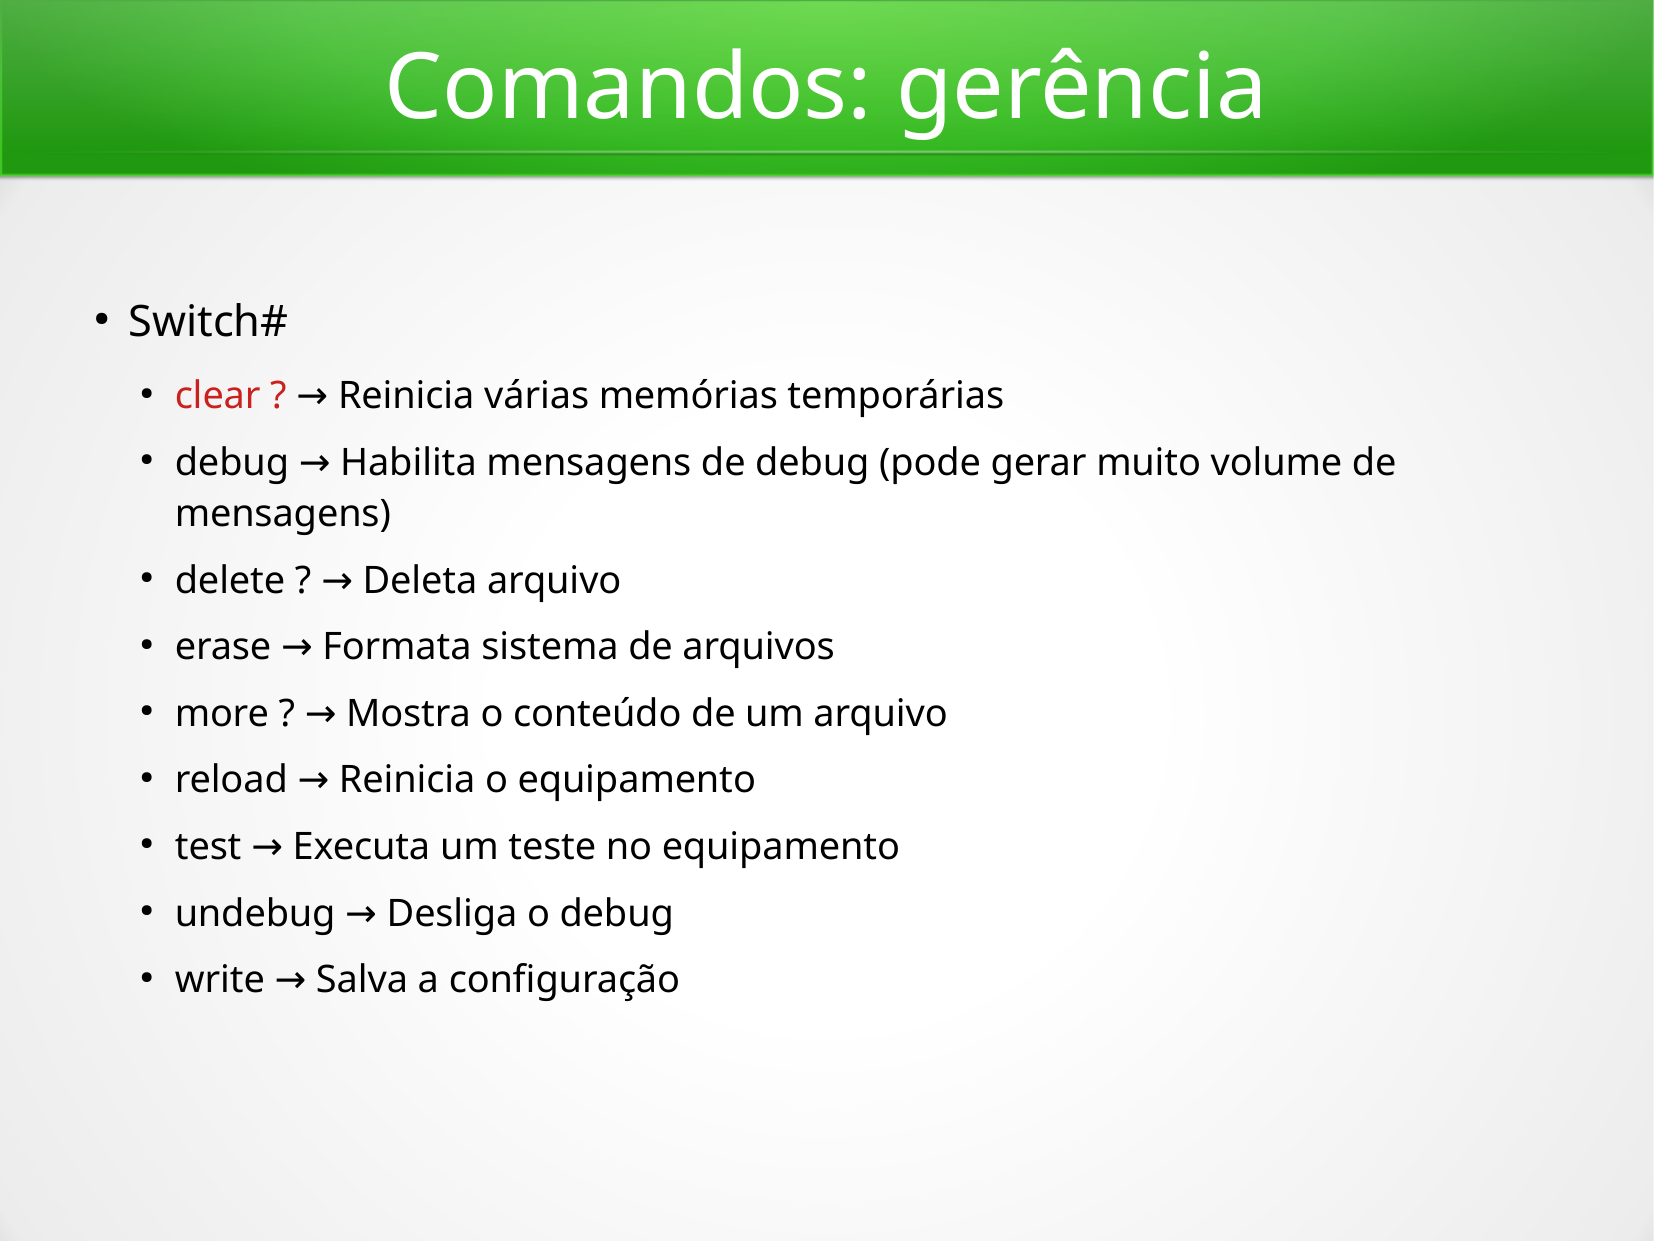

# Comandos: gerência
Switch#
clear ? → Reinicia várias memórias temporárias
debug → Habilita mensagens de debug (pode gerar muito volume de mensagens)
delete ? → Deleta arquivo
erase → Formata sistema de arquivos
more ? → Mostra o conteúdo de um arquivo
reload → Reinicia o equipamento
test → Executa um teste no equipamento
undebug → Desliga o debug
write → Salva a configuração